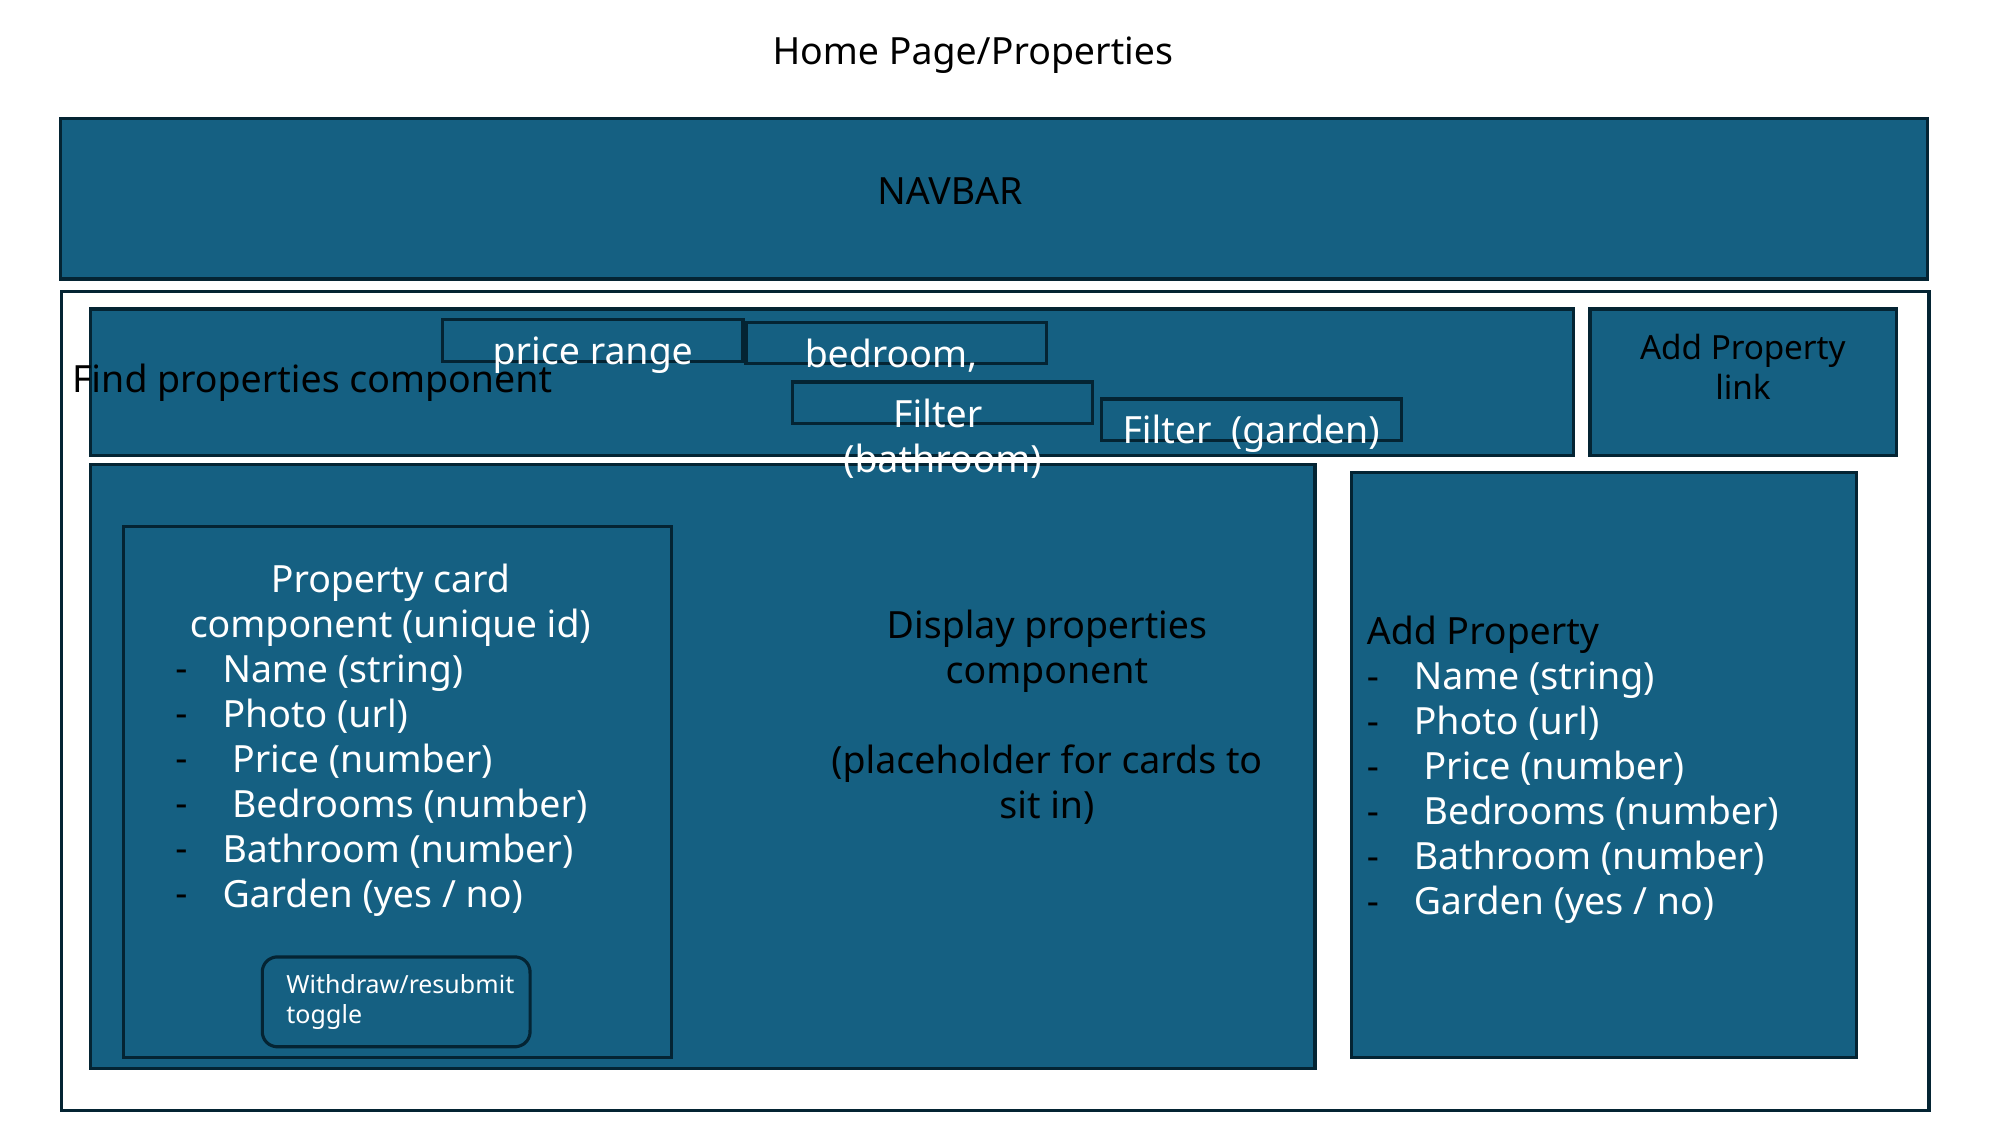

Home Page/Properties
NAVBAR
Add Property link
price range
bedroom,
Find properties component
Filter (bathroom)
Filter (garden)
Add Property
Name (string)
Photo (url)
 Price (number)
 Bedrooms (number)
Bathroom (number)
Garden (yes / no)
Property card component (unique id)
Name (string)
Photo (url)
 Price (number)
 Bedrooms (number)
Bathroom (number)
Garden (yes / no)
Display properties component
(placeholder for cards to sit in)
Withdraw/resubmit
toggle